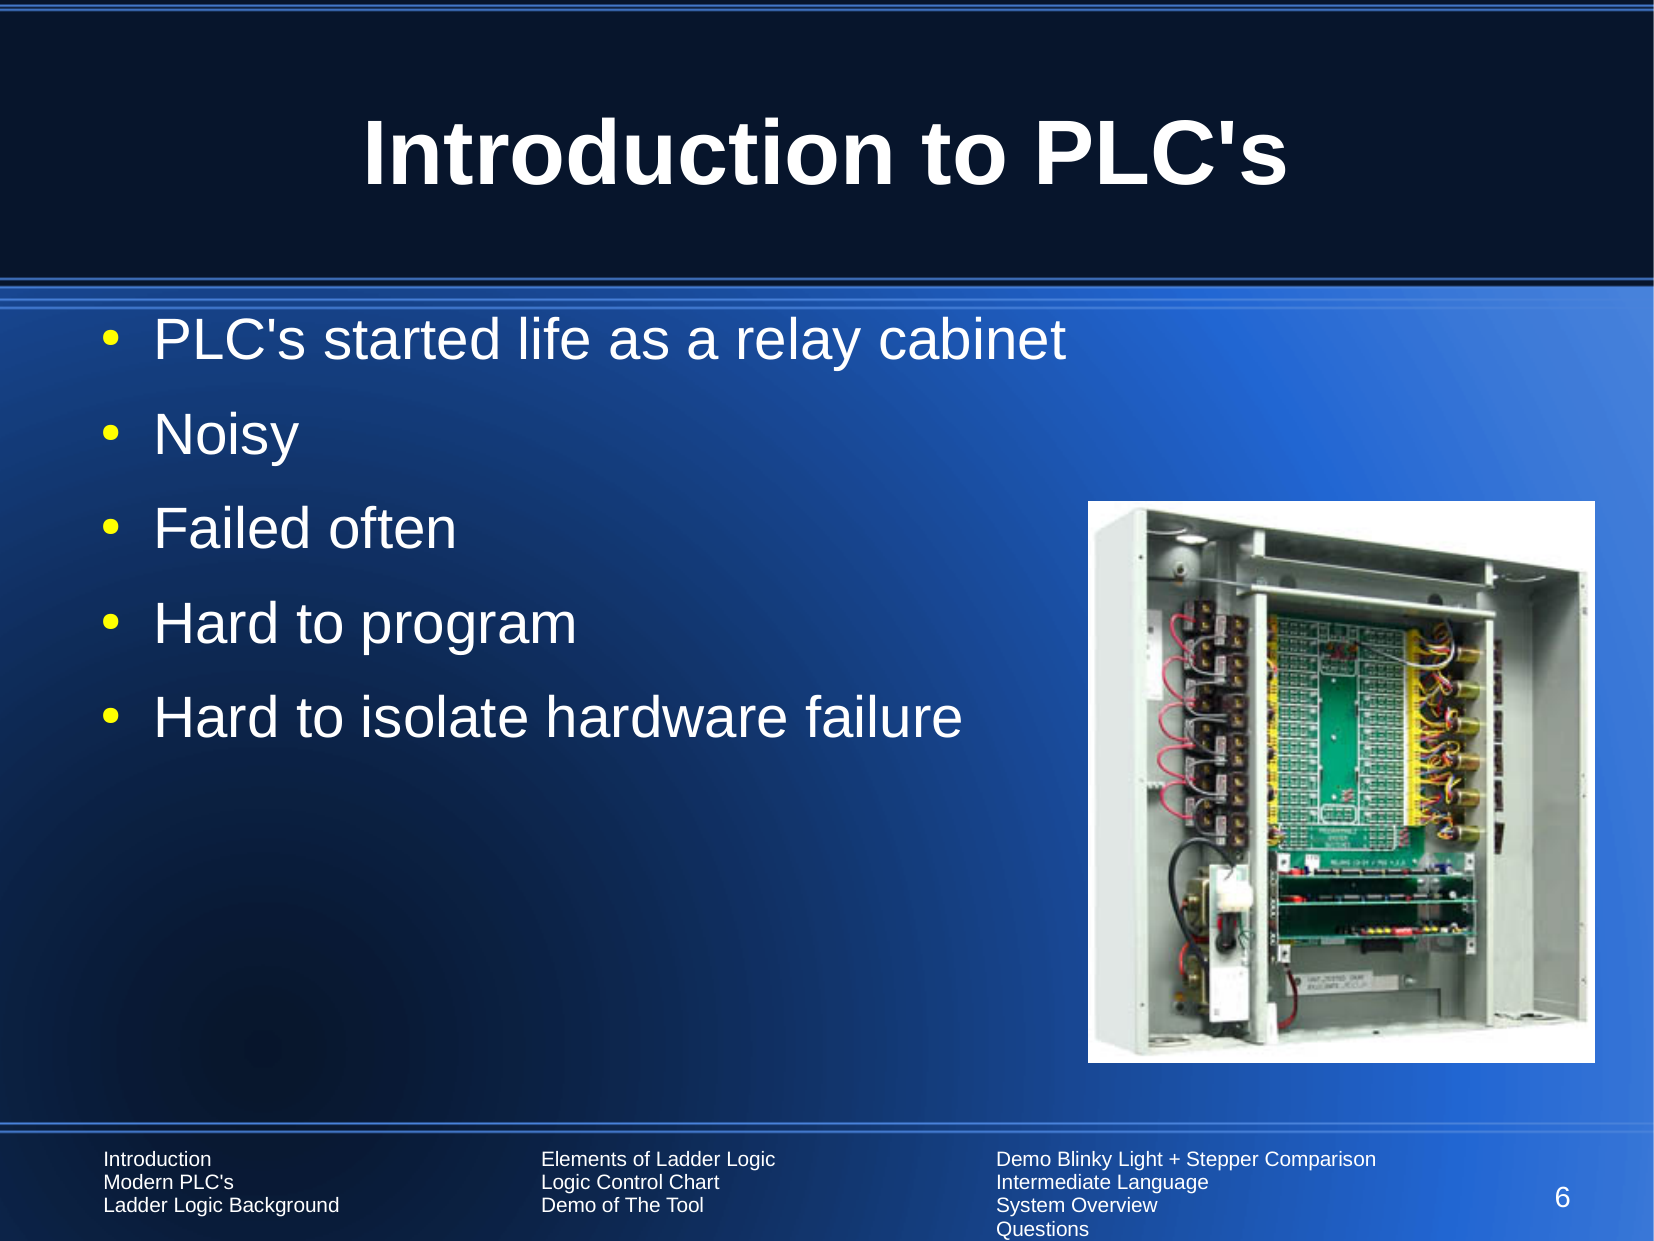

# Introduction to PLC's
PLC's started life as a relay cabinet
Noisy
Failed often
Hard to program
Hard to isolate hardware failure
6